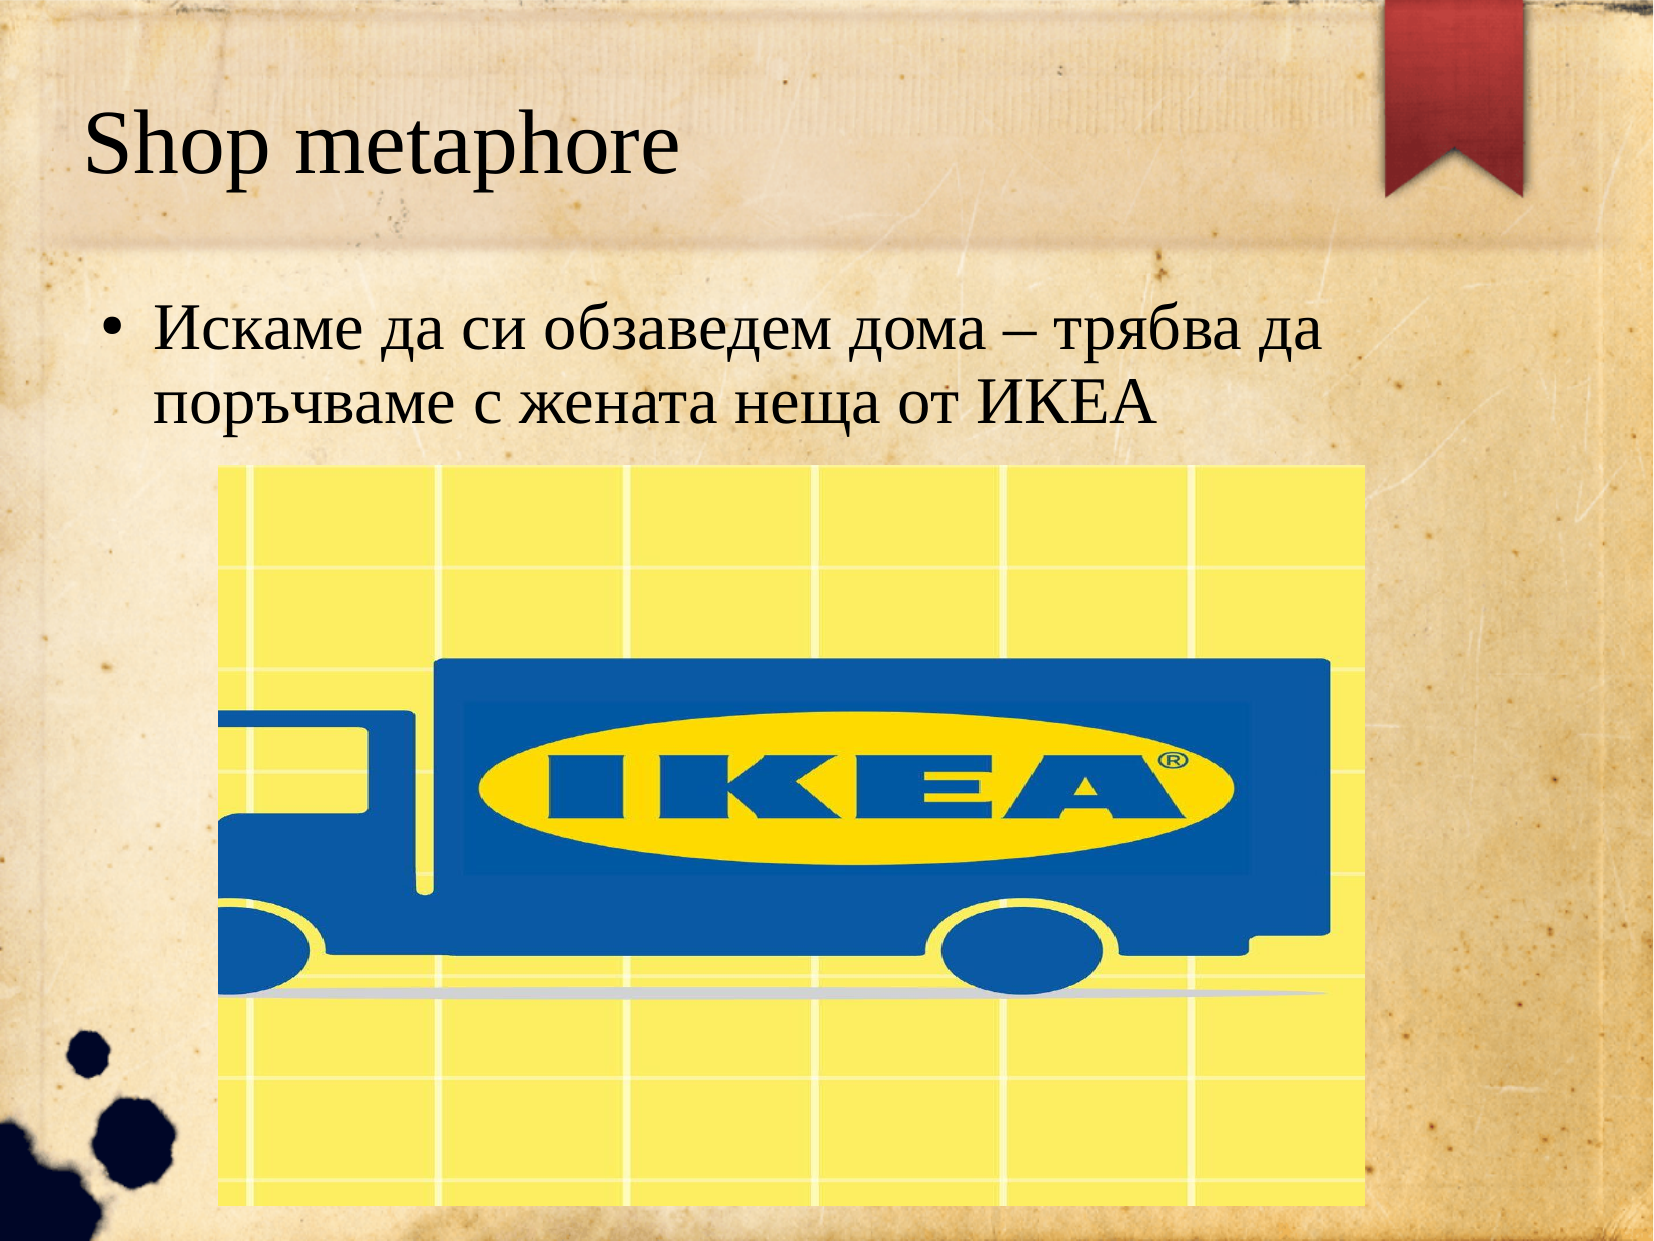

# Shop metaphore
Искаме да си обзаведем дома – трябва да поръчваме с жената неща от ИКЕА